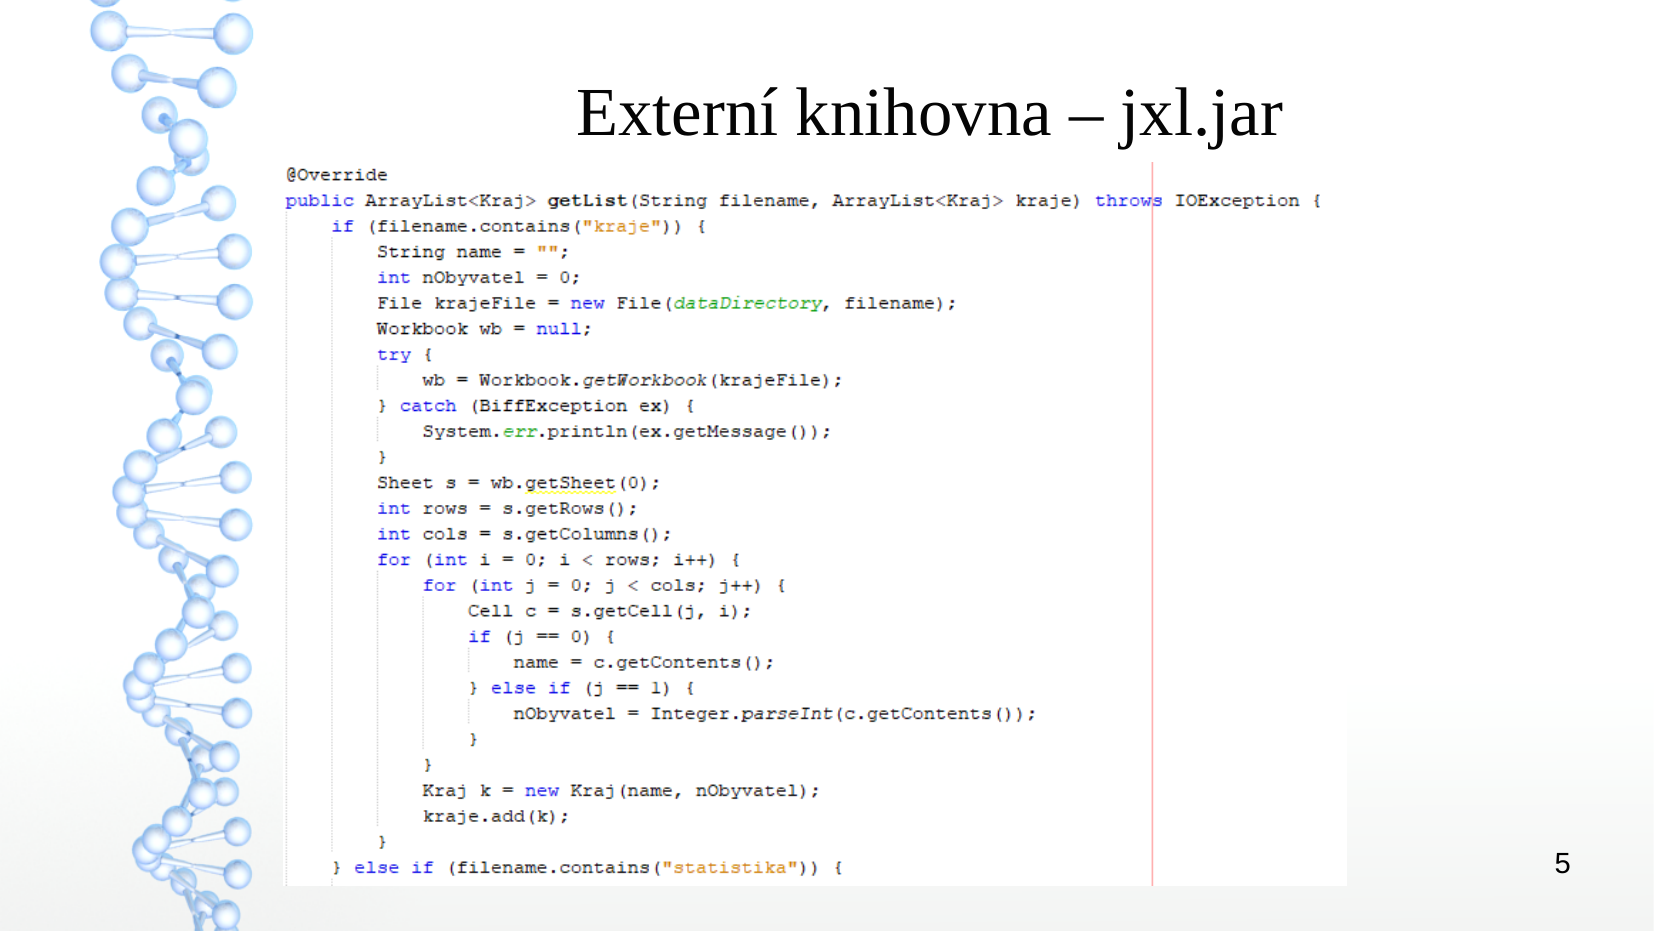

# Externí knihovna – jxl.jar
Načítání z excelovského souboru (MS Excel 97-03)
použito ve třídě ReaderXLS
5